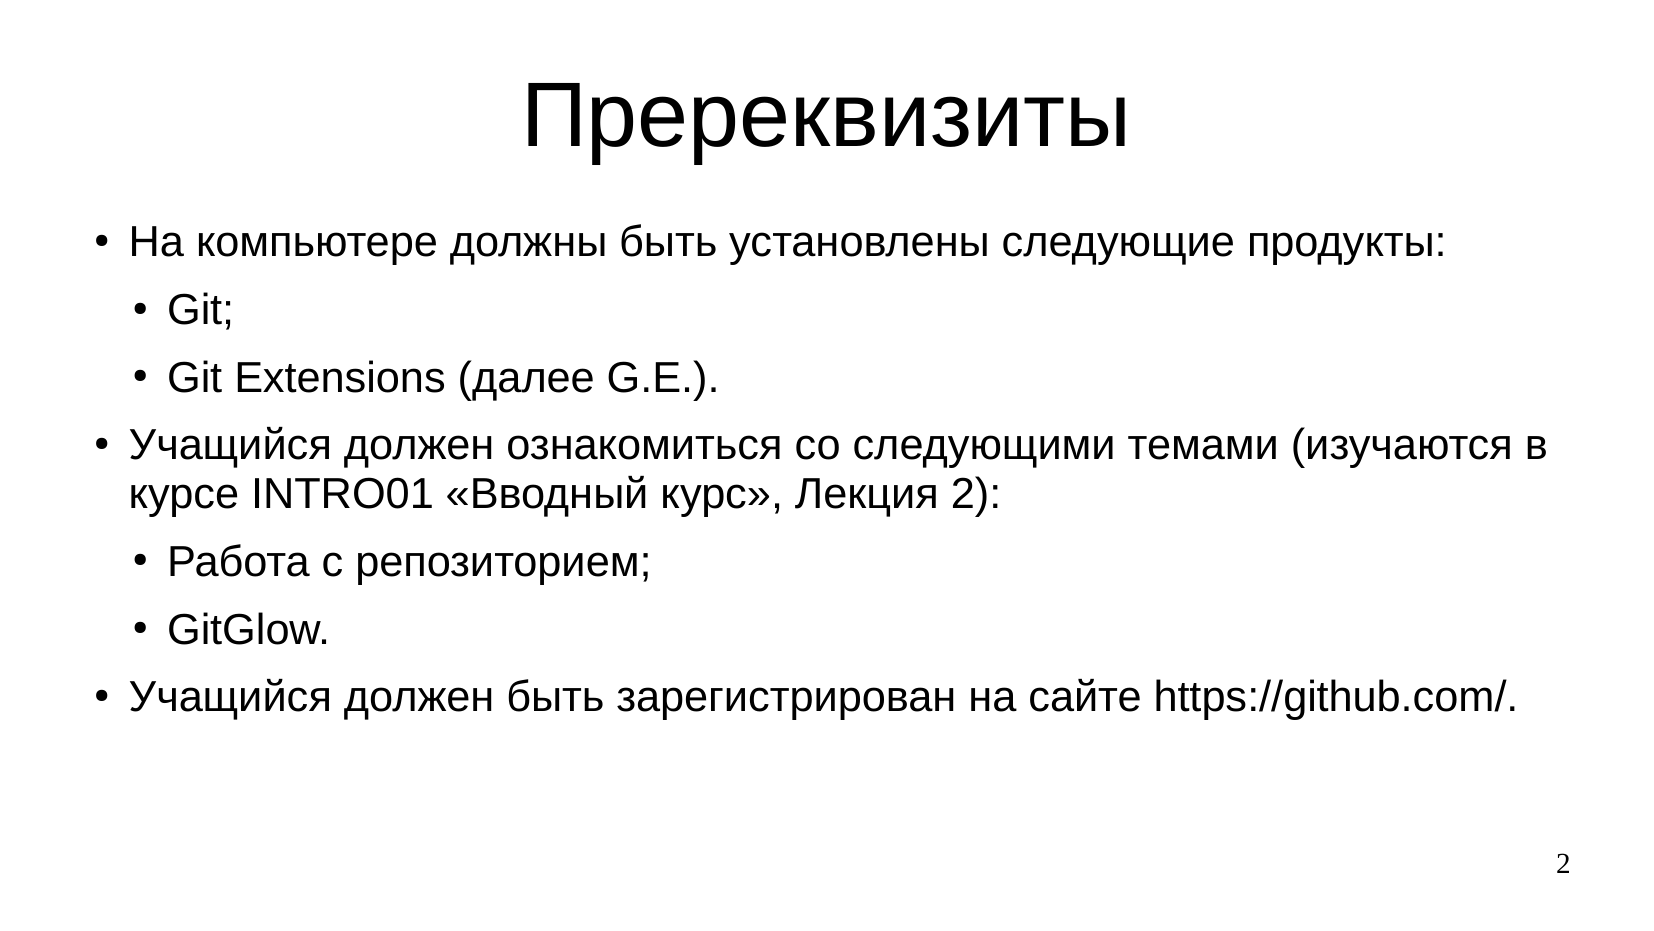

# Пререквизиты
На компьютере должны быть установлены следующие продукты:
Git;
Git Extensions (далее G.E.).
Учащийся должен ознакомиться со следующими темами (изучаются в курсе INTRO01 «Вводный курс», Лекция 2):
Работа с репозиторием;
GitGlow.
Учащийся должен быть зарегистрирован на сайте https://github.com/.
2